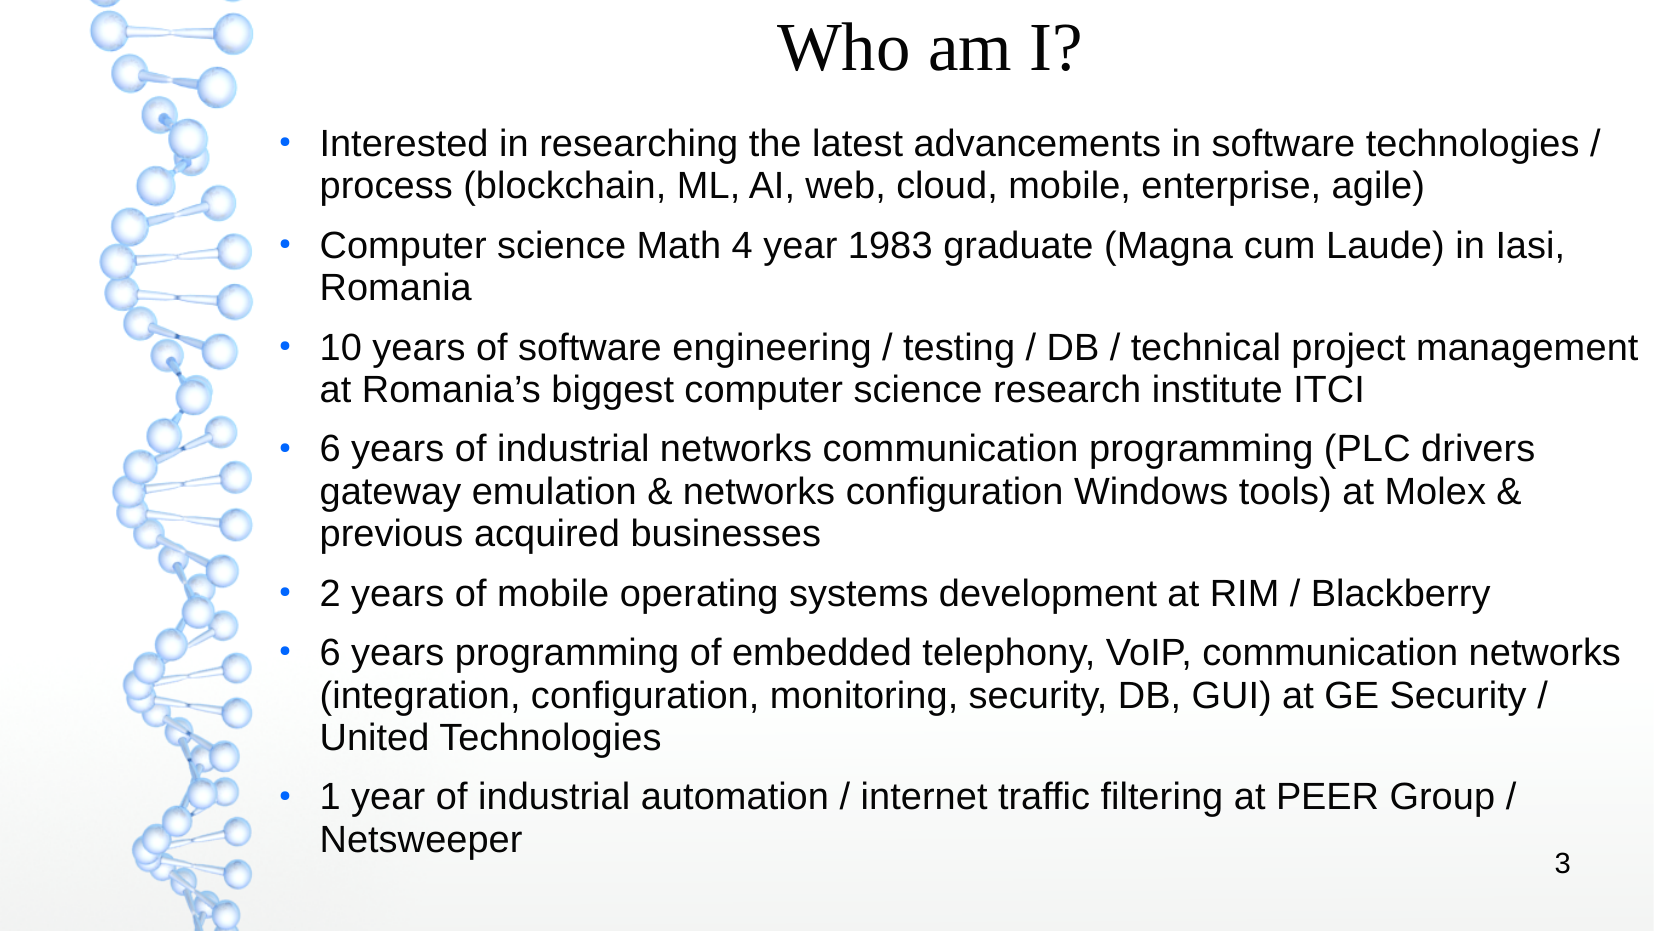

# Who am I?
Interested in researching the latest advancements in software technologies / process (blockchain, ML, AI, web, cloud, mobile, enterprise, agile)
Computer science Math 4 year 1983 graduate (Magna cum Laude) in Iasi, Romania
10 years of software engineering / testing / DB / technical project management at Romania’s biggest computer science research institute ITCI
6 years of industrial networks communication programming (PLC drivers gateway emulation & networks configuration Windows tools) at Molex & previous acquired businesses
2 years of mobile operating systems development at RIM / Blackberry
6 years programming of embedded telephony, VoIP, communication networks (integration, configuration, monitoring, security, DB, GUI) at GE Security / United Technologies
1 year of industrial automation / internet traffic filtering at PEER Group / Netsweeper
3